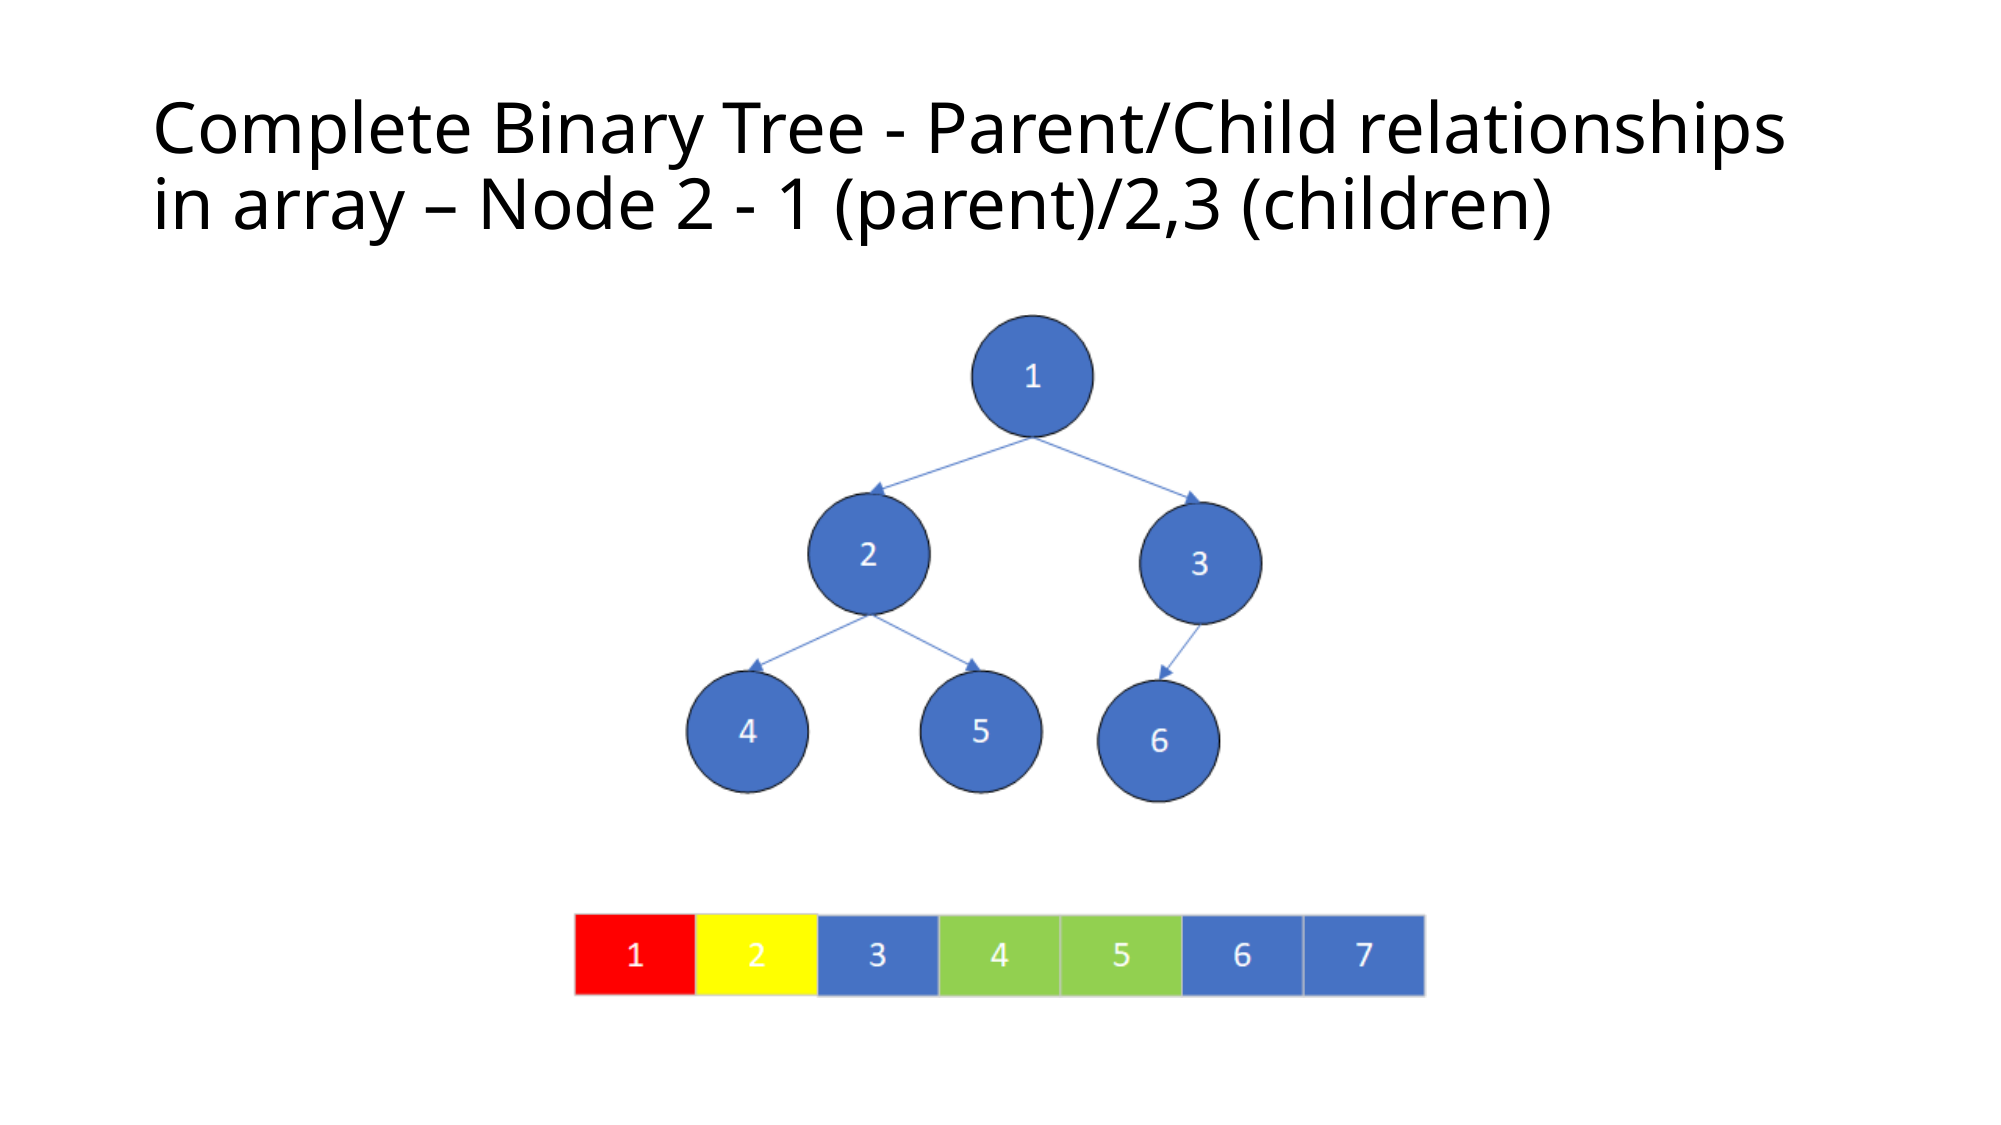

# Complete Binary Tree - Parent/Child relationships in array – Node 2 - 1 (parent)/2,3 (children)